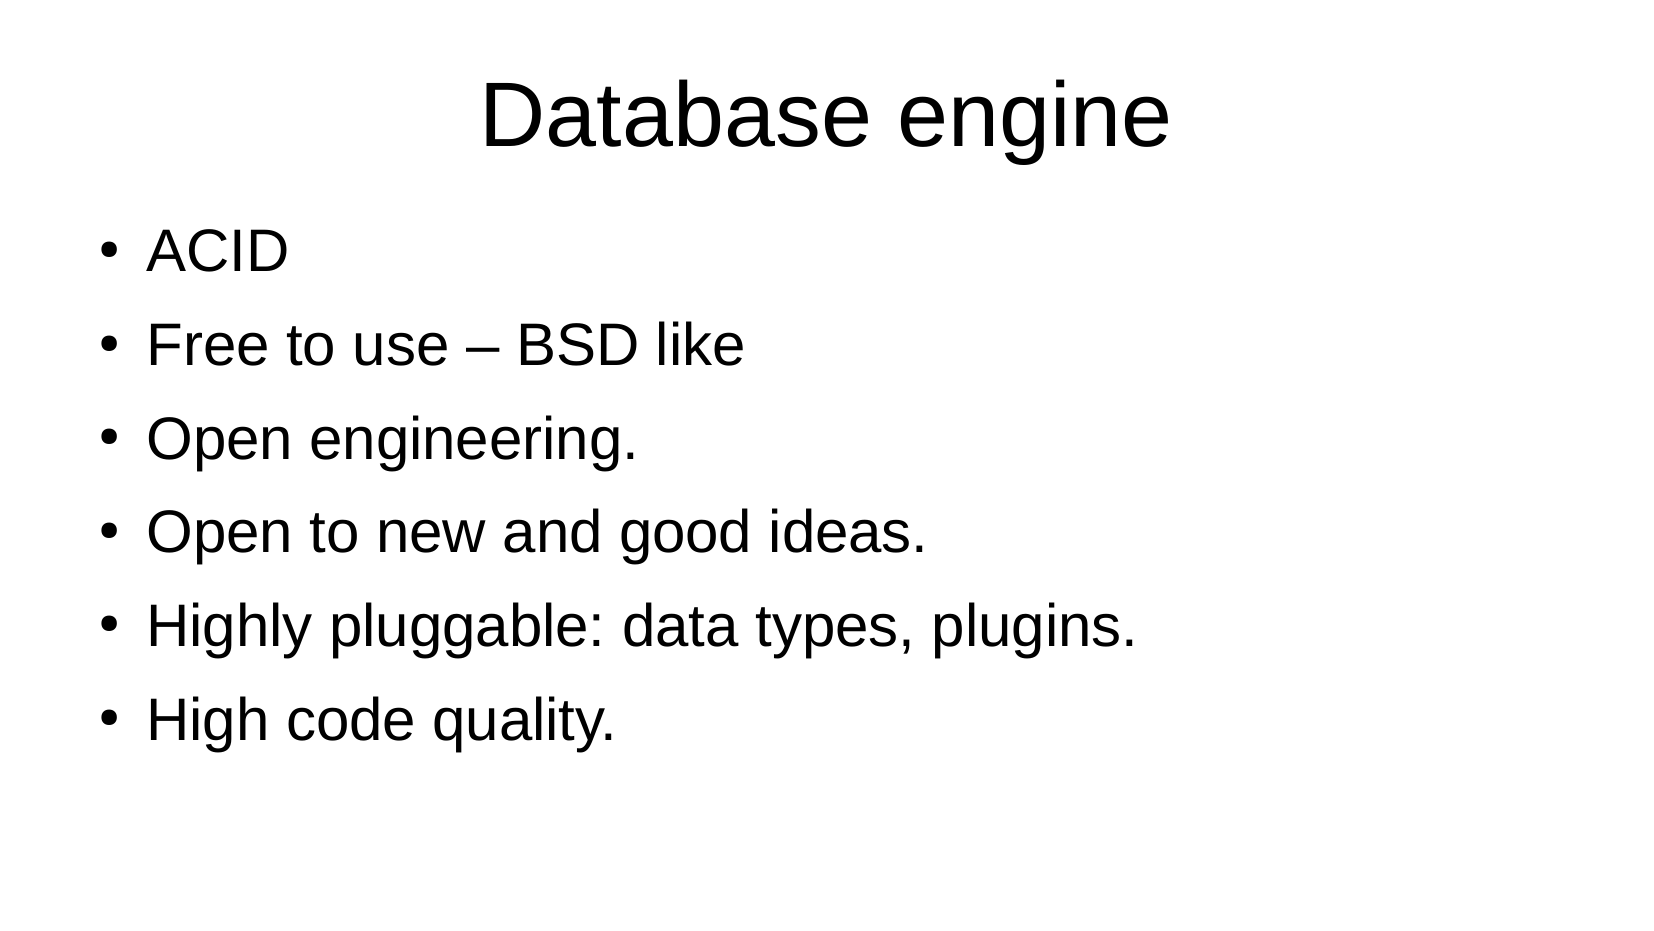

# Database engine
ACID
Free to use – BSD like
Open engineering.
Open to new and good ideas.
Highly pluggable: data types, plugins.
High code quality.